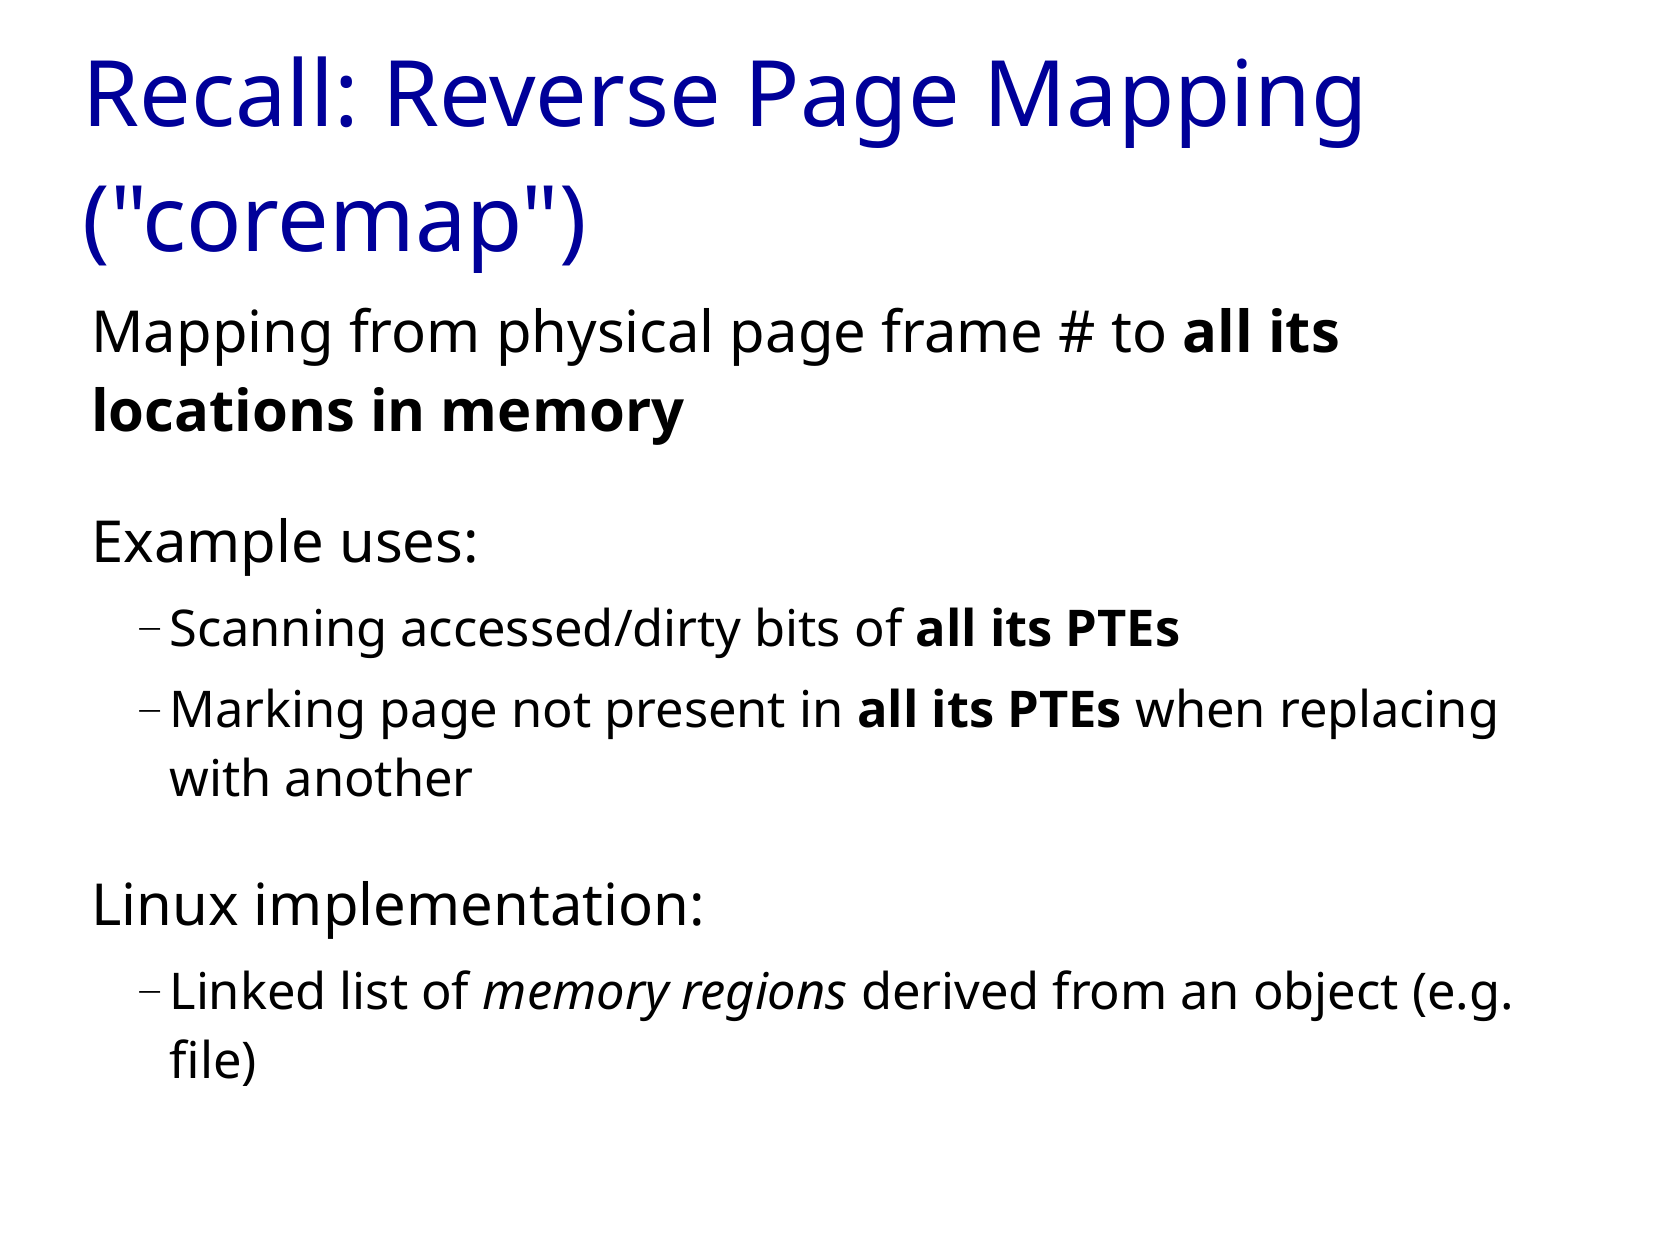

# Recall: Reverse Page Mapping ("coremap")
Mapping from physical page frame # to all its locations in memory
Example uses:
Scanning accessed/dirty bits of all its PTEs
Marking page not present in all its PTEs when replacing with another
Linux implementation:
Linked list of memory regions derived from an object (e.g. file)